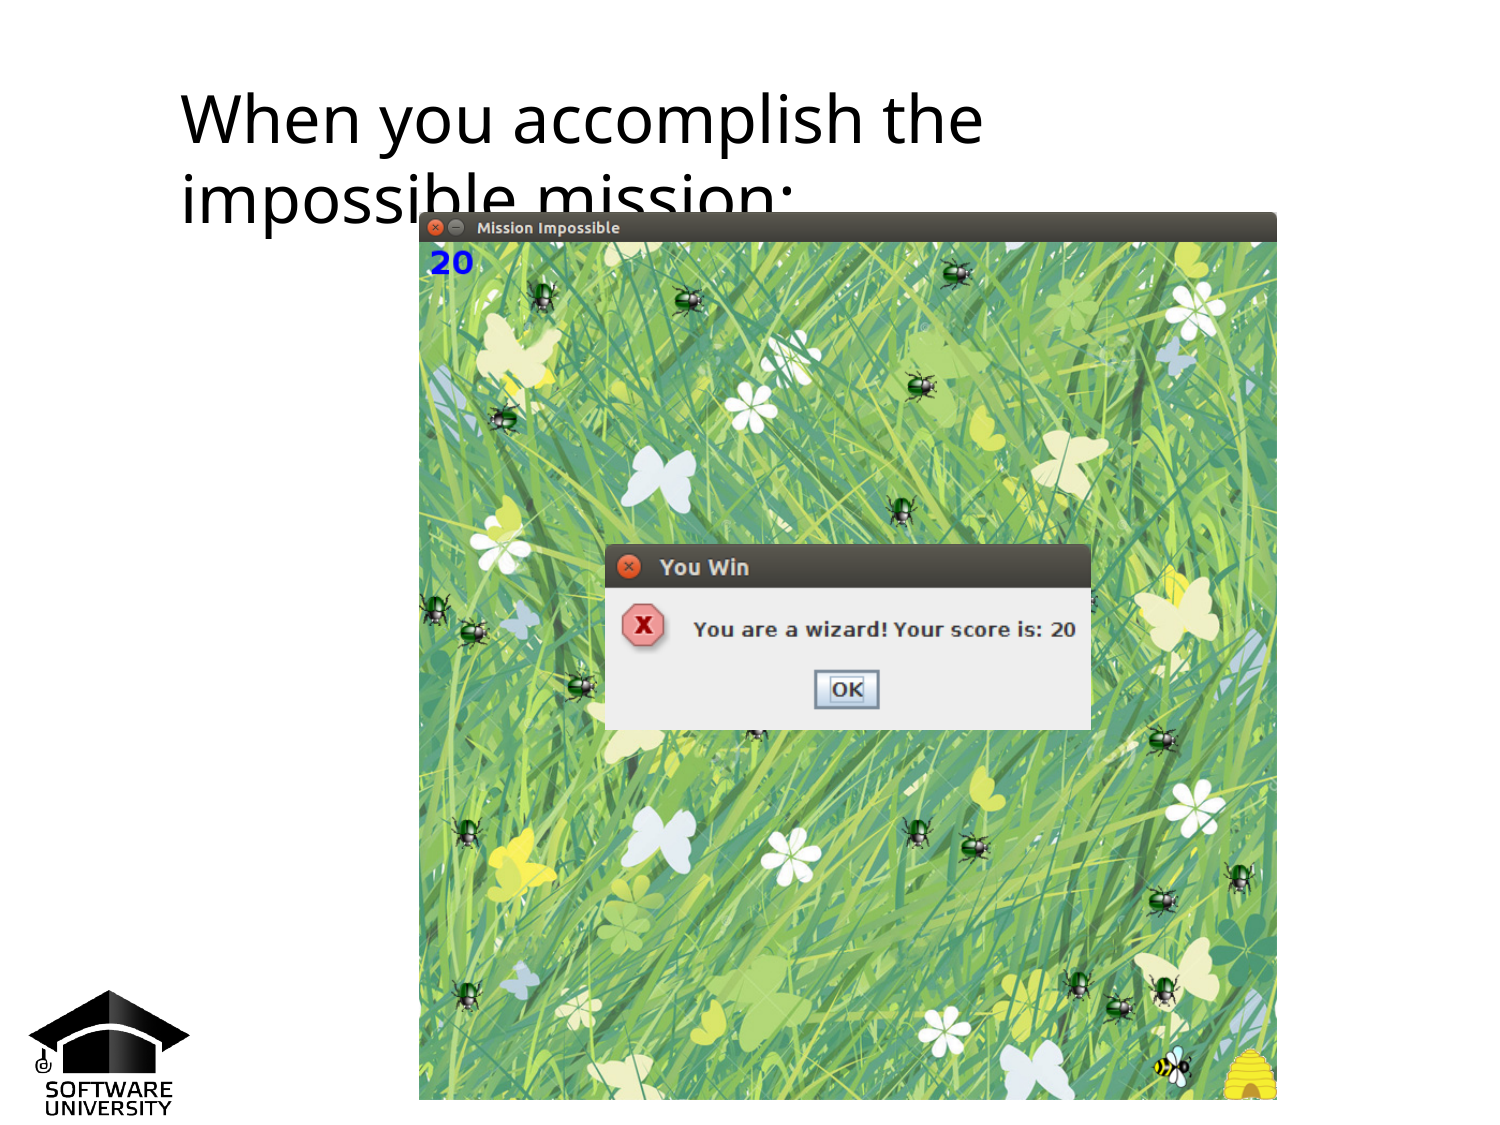

# When you accomplish the impossible mission: